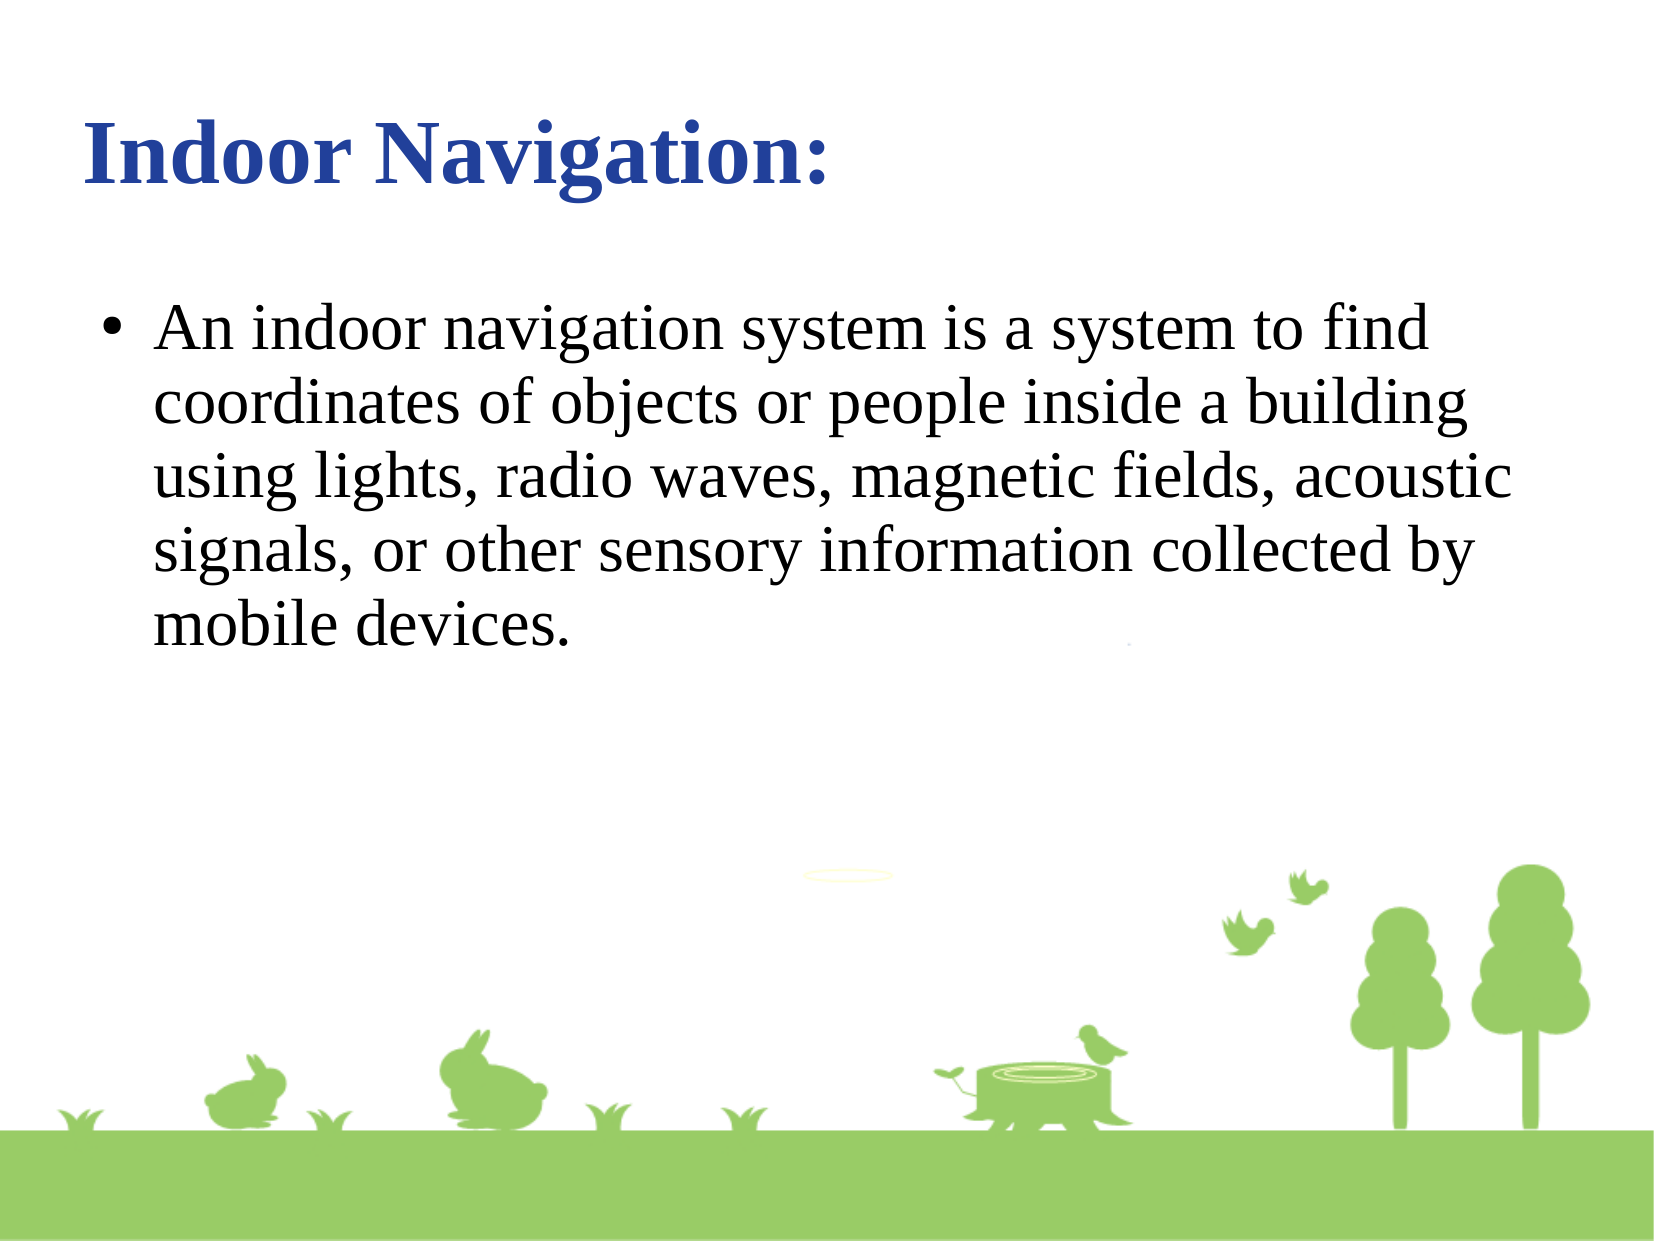

# Indoor Navigation:
An indoor navigation system is a system to find coordinates of objects or people inside a building using lights, radio waves, magnetic fields, acoustic signals, or other sensory information collected by mobile devices.